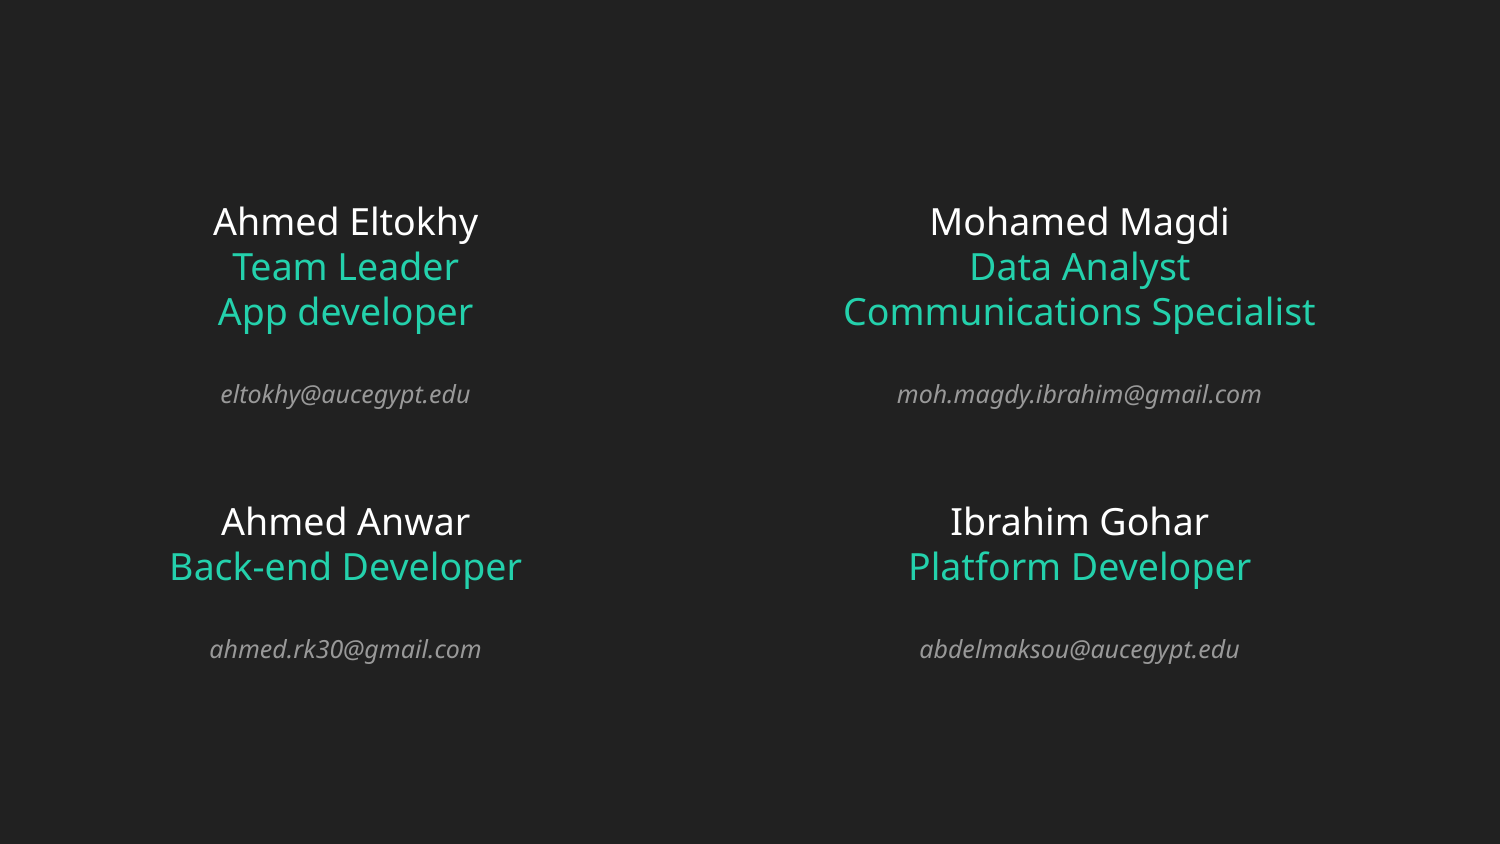

Ahmed Eltokhy
Team Leader
App developer
eltokhy@aucegypt.edu
Ahmed Anwar
Back-end Developer
ahmed.rk30@gmail.com
Mohamed Magdi
Data Analyst
Communications Specialist
moh.magdy.ibrahim@gmail.com
Ibrahim Gohar
Platform Developer
abdelmaksou@aucegypt.edu